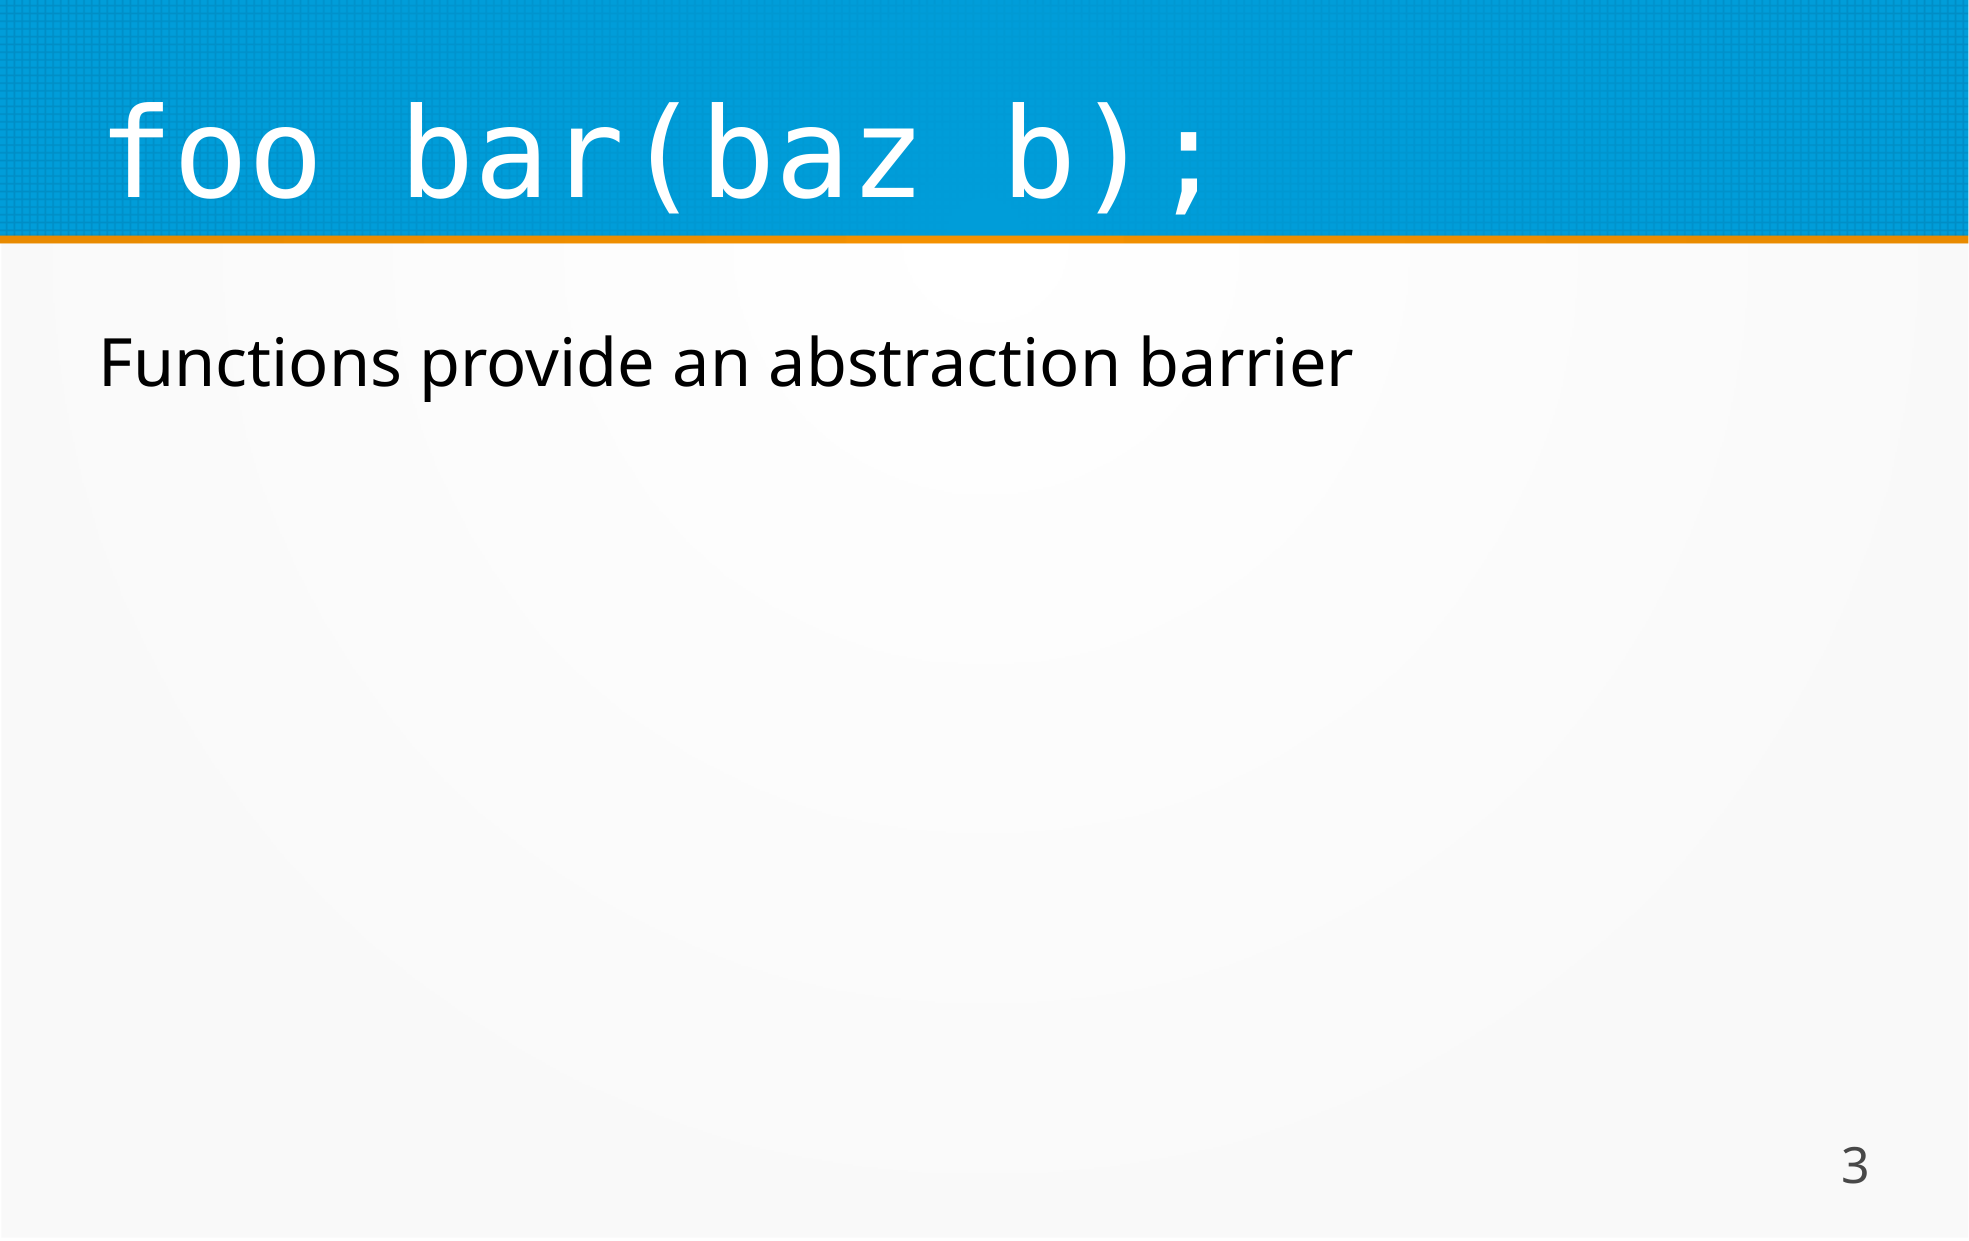

# foo bar(baz b);
Functions provide an abstraction barrier
3